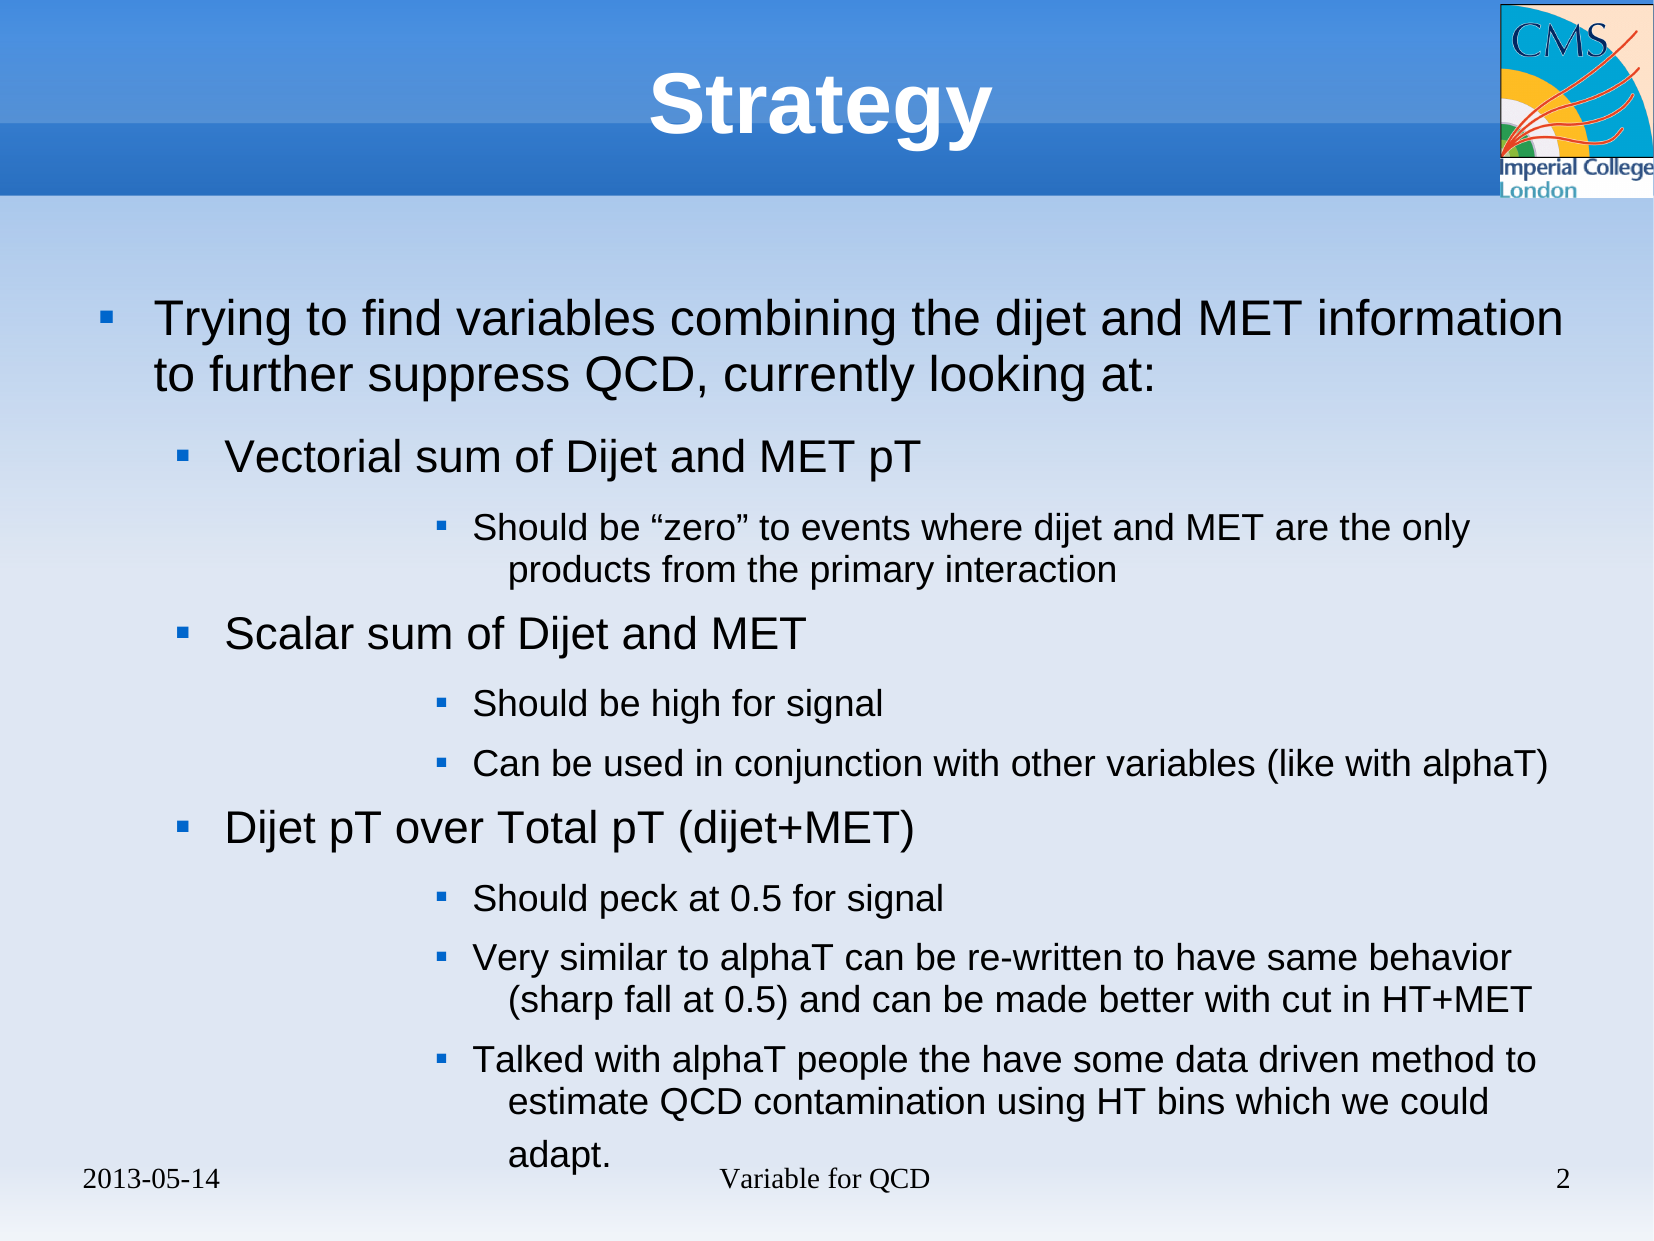

# Strategy
Trying to find variables combining the dijet and MET information to further suppress QCD, currently looking at:
Vectorial sum of Dijet and MET pT
Should be “zero” to events where dijet and MET are the only products from the primary interaction
Scalar sum of Dijet and MET
Should be high for signal
Can be used in conjunction with other variables (like with alphaT)
Dijet pT over Total pT (dijet+MET)
Should peck at 0.5 for signal
Very similar to alphaT can be re-written to have same behavior (sharp fall at 0.5) and can be made better with cut in HT+MET
Talked with alphaT people the have some data driven method to estimate QCD contamination using HT bins which we could adapt.
2013-05-14
Variable for QCD
2